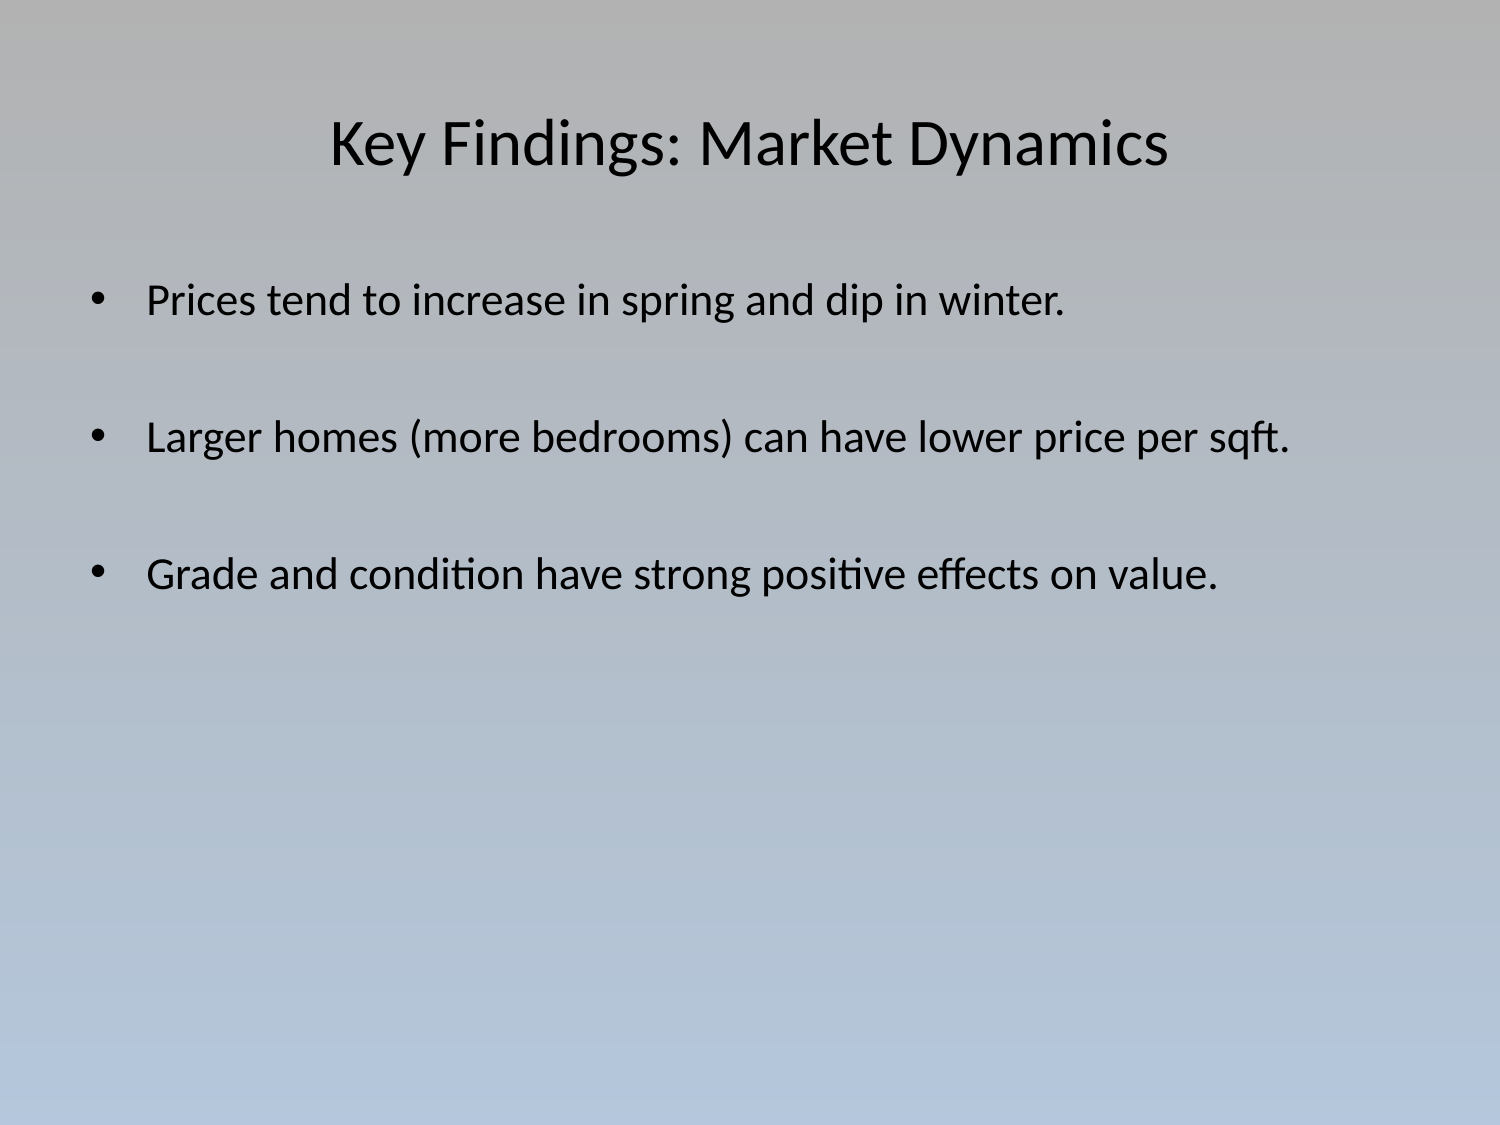

# Key Findings: Market Dynamics
Prices tend to increase in spring and dip in winter.
Larger homes (more bedrooms) can have lower price per sqft.
Grade and condition have strong positive effects on value.